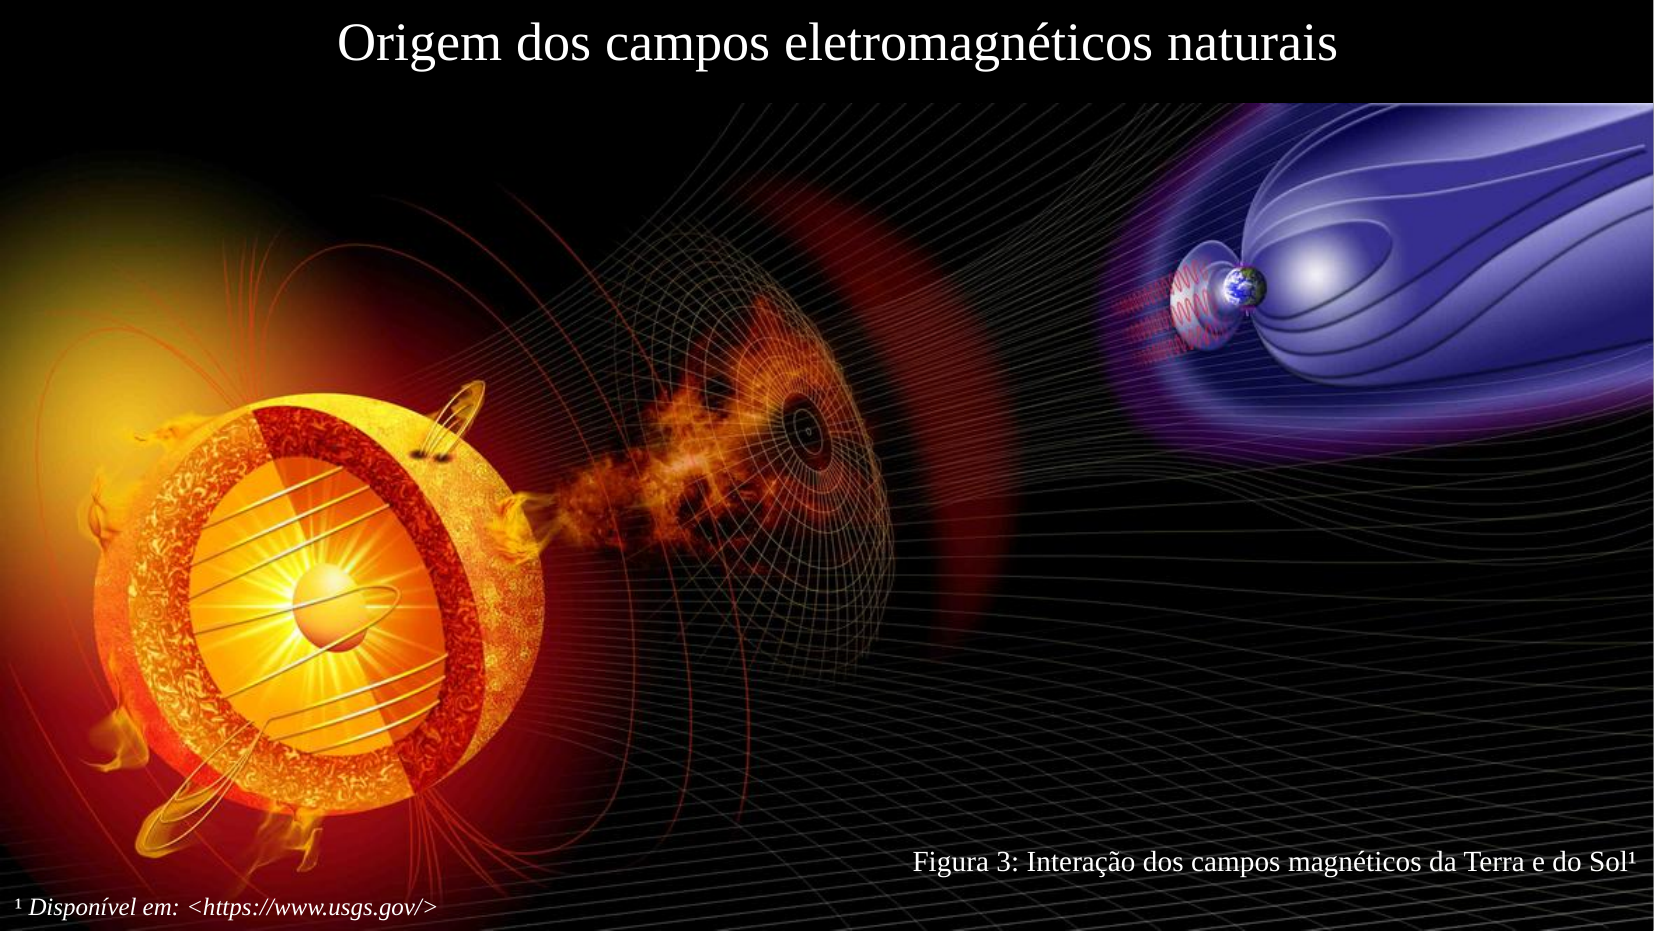

# Origem dos campos eletromagnéticos naturais
Figura 3: Interação dos campos magnéticos da Terra e do Sol¹
¹ Disponível em: <https://www.usgs.gov/>